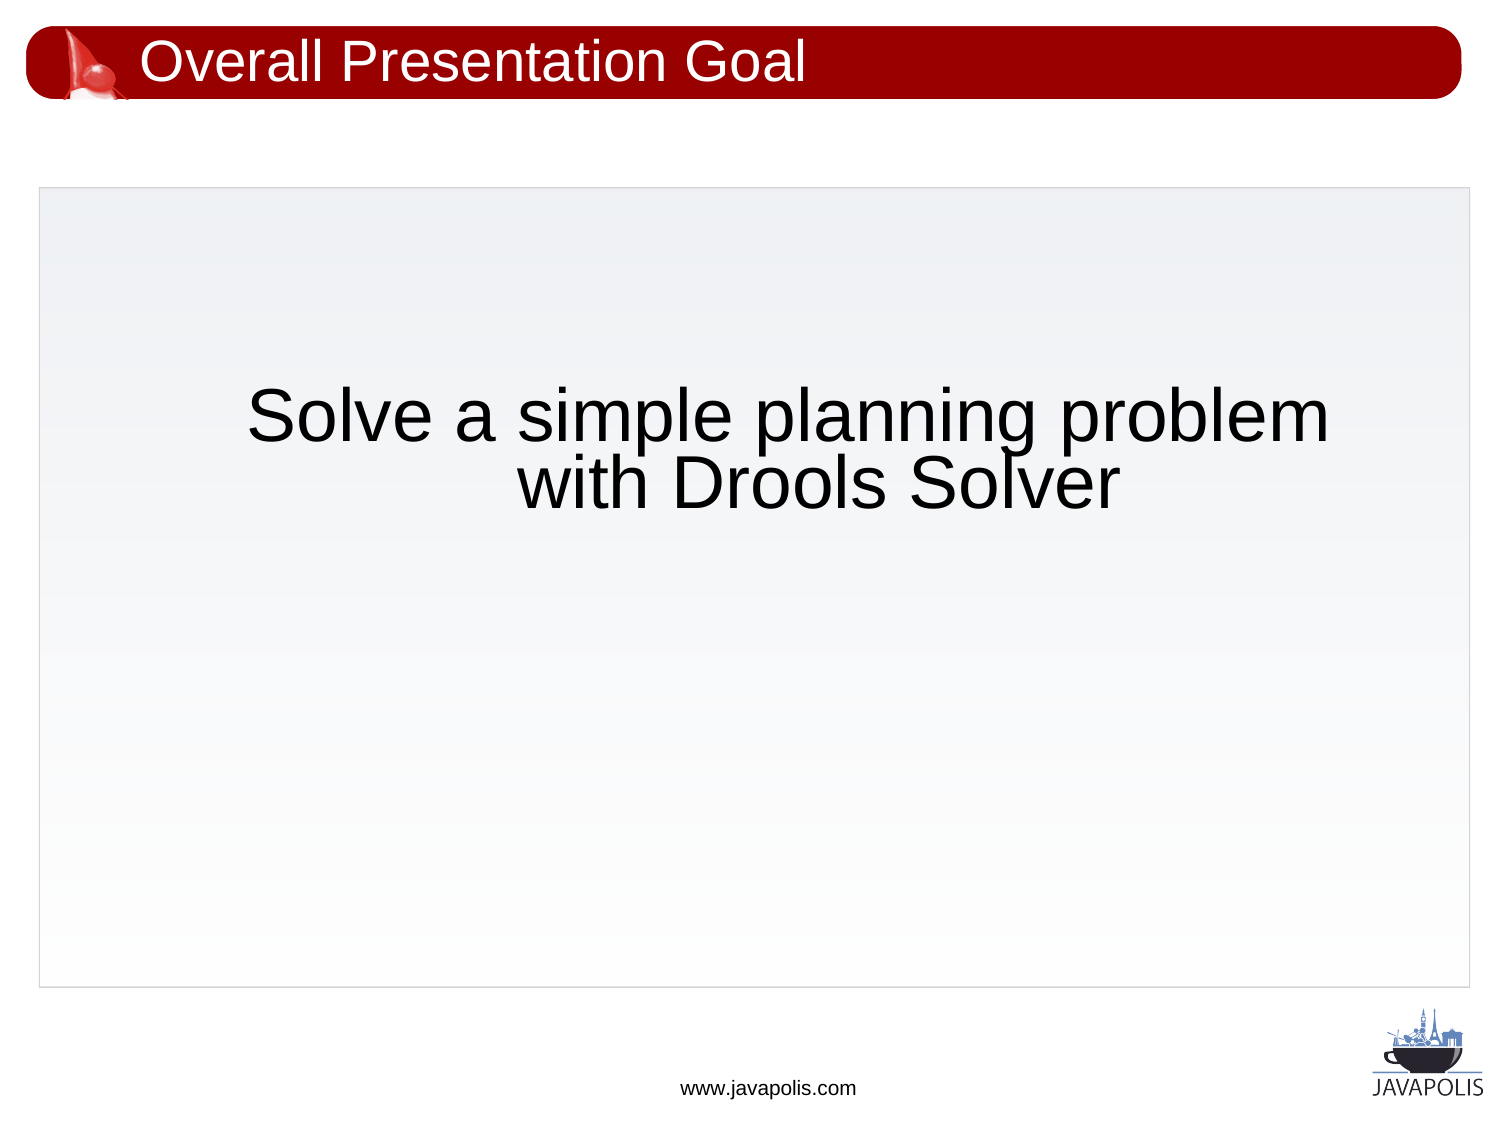

# Overall Presentation Goal
Solve a simple planning problem
with Drools Solver